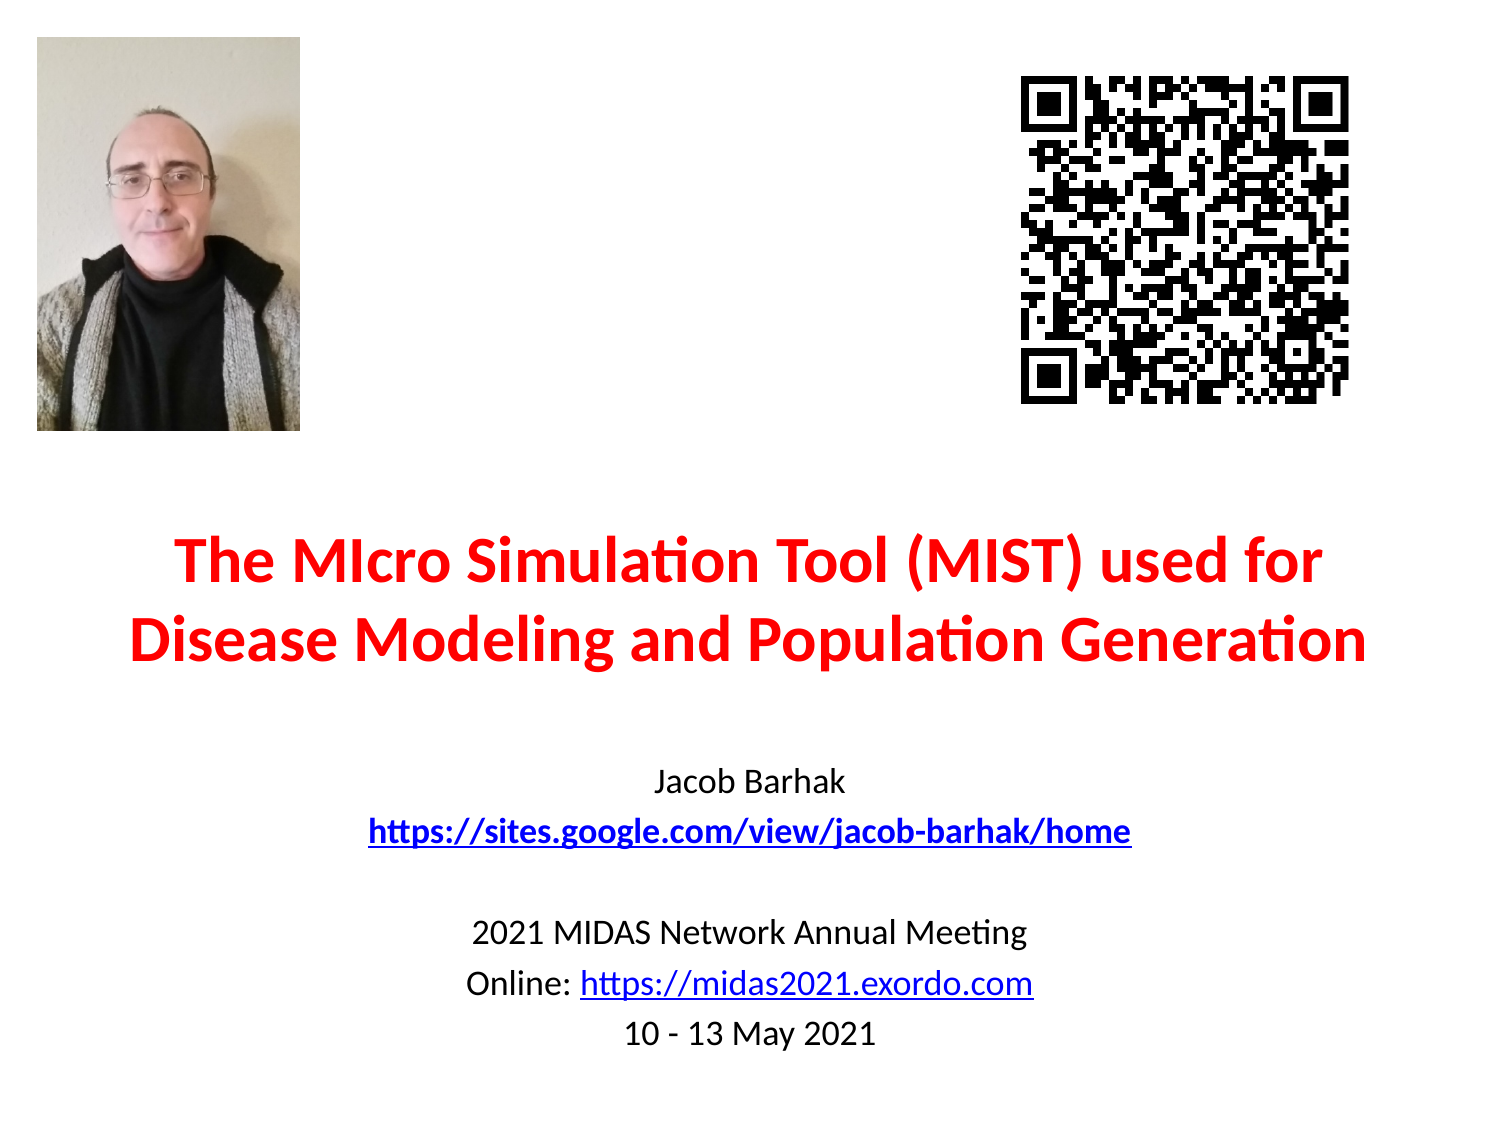

The MIcro Simulation Tool (MIST) used for Disease Modeling and Population Generation
Jacob Barhak
https://sites.google.com/view/jacob-barhak/home
2021 MIDAS Network Annual Meeting
Online: https://midas2021.exordo.com
10 - 13 May 2021